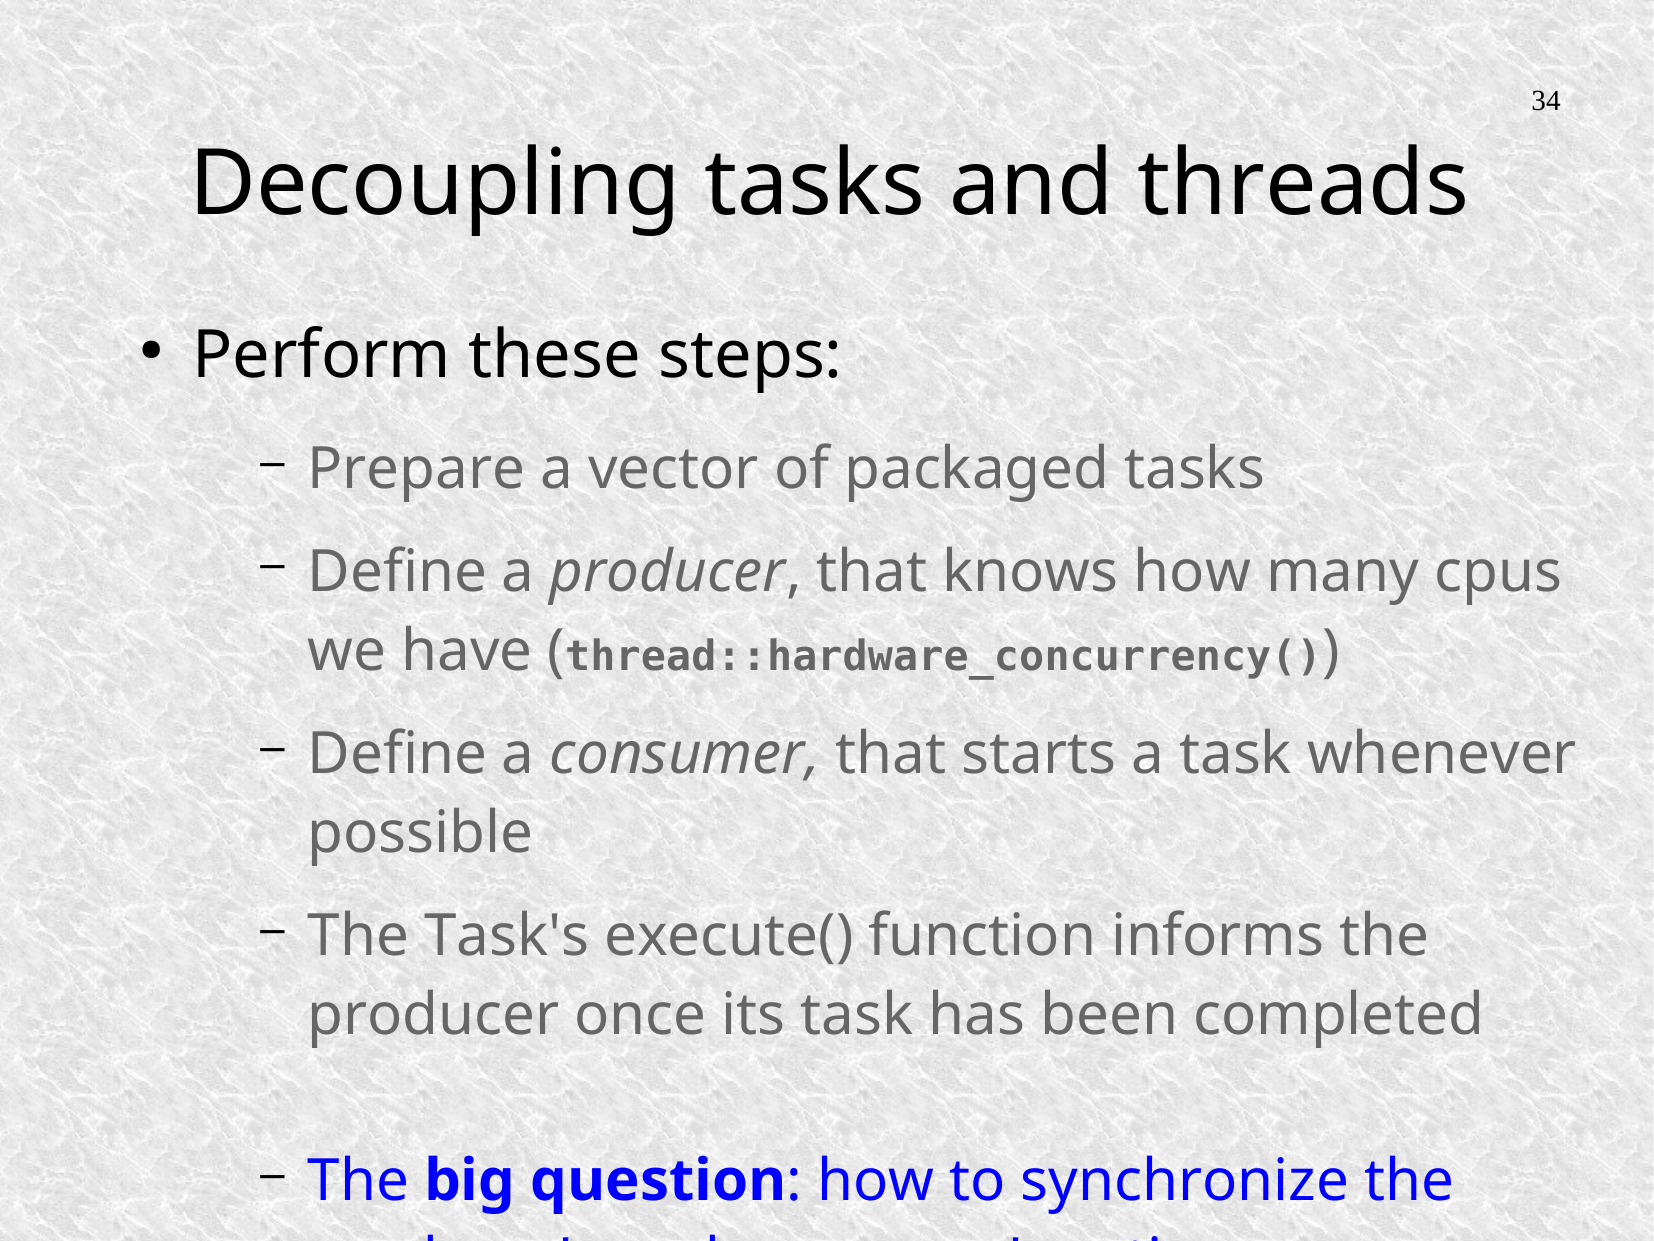

# Decoupling tasks and threads
34
Perform these steps:
Prepare a vector of packaged tasks
Define a producer, that knows how many cpus we have (thread::hardware_concurrency())
Define a consumer, that starts a task whenever possible
The Task's execute() function informs the producer once its task has been completed
The big question: how to synchronize the producer's and consumer's actions...